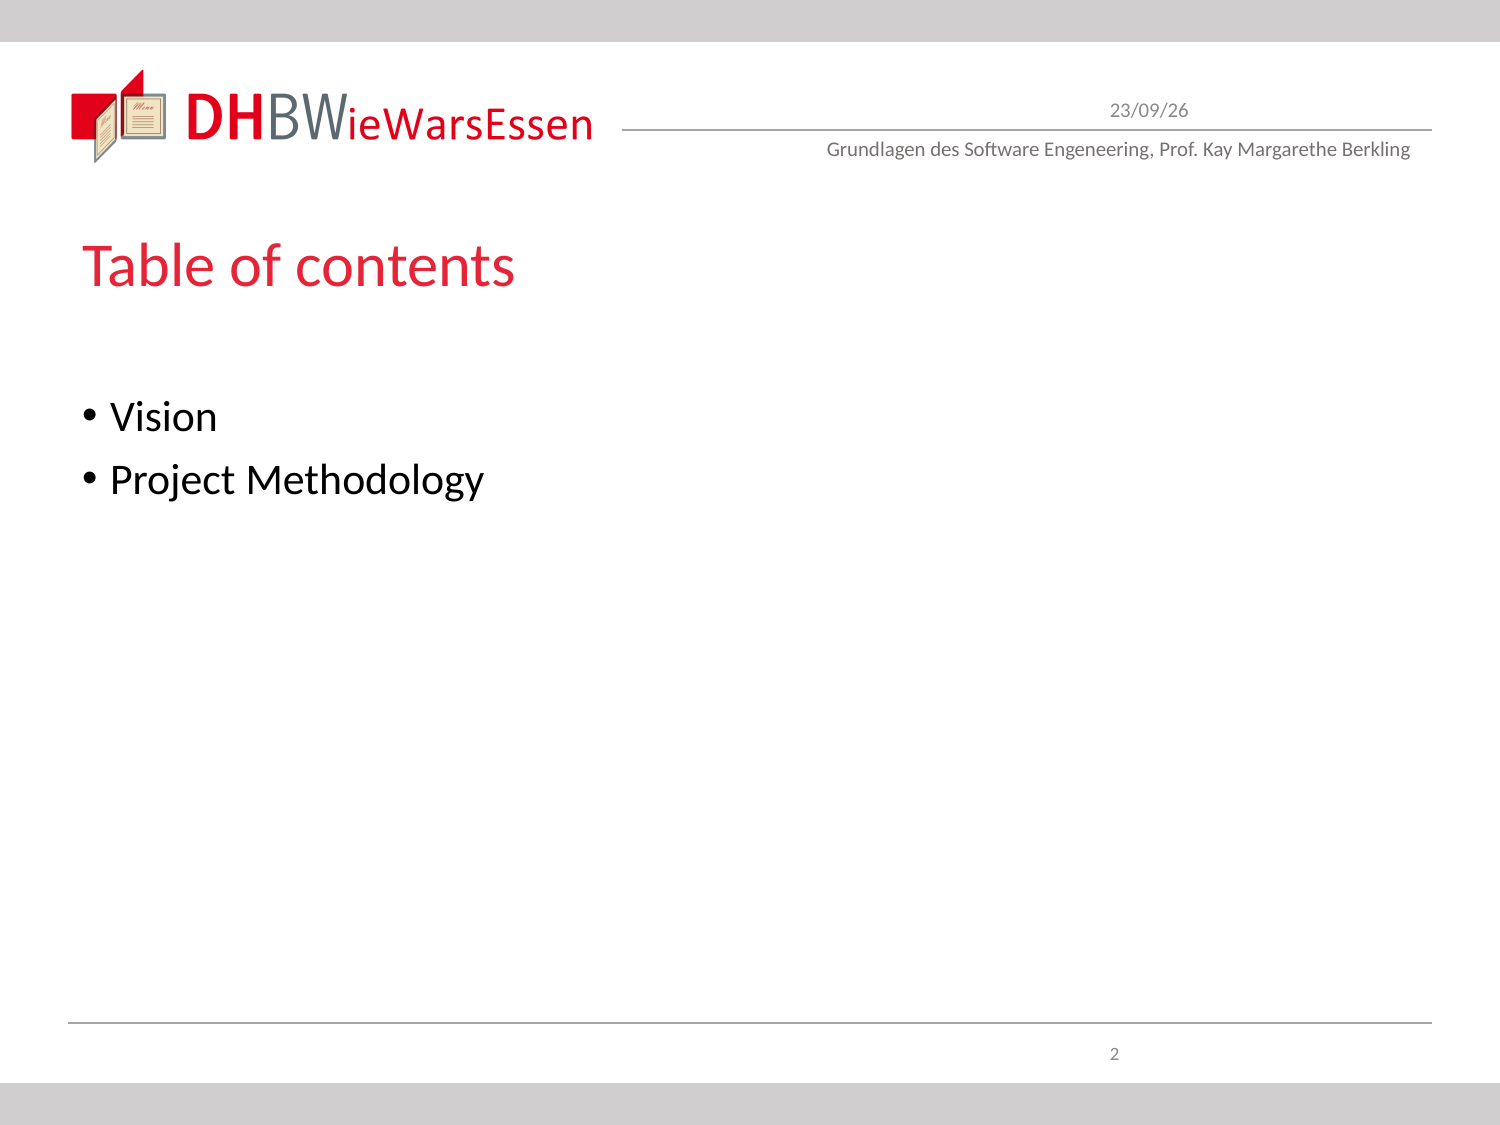

Table of contents
# Vision
Project Methodology